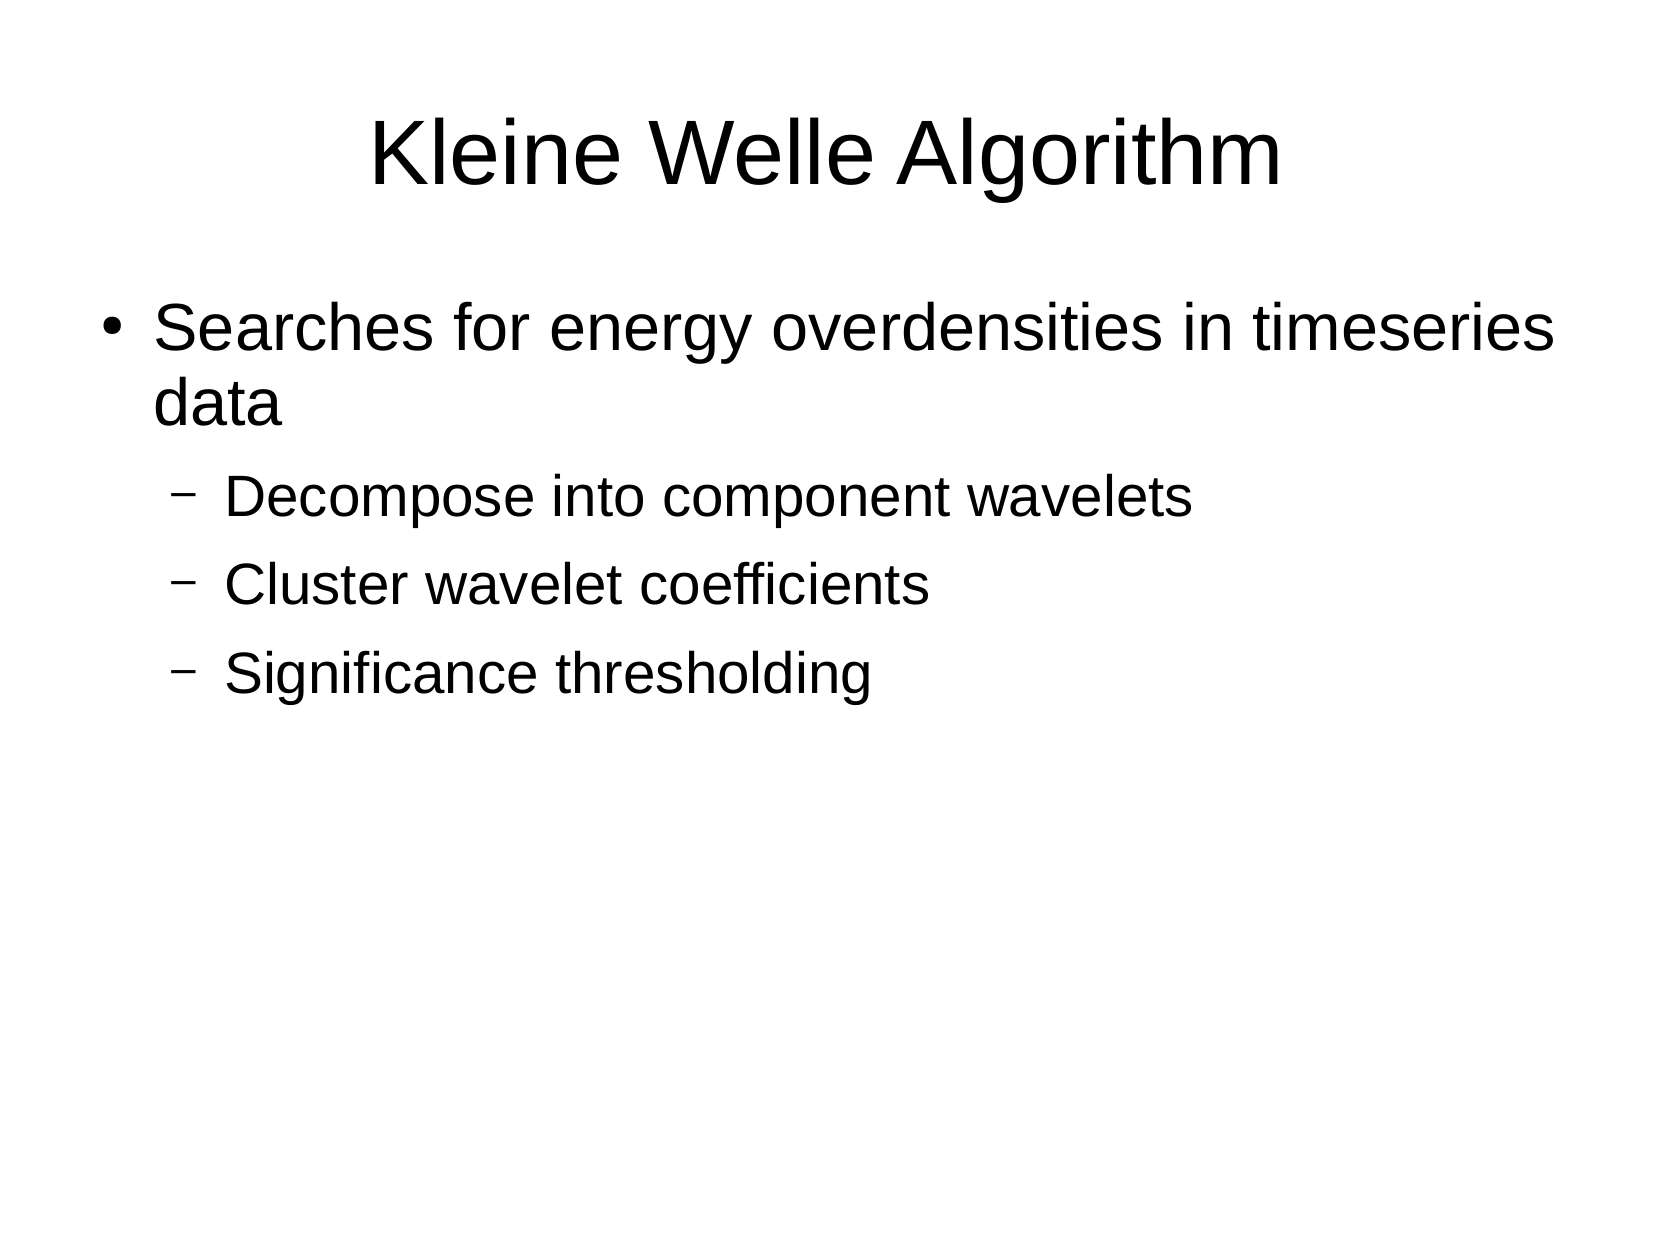

# Kleine Welle Algorithm
Searches for energy overdensities in timeseries data
Decompose into component wavelets
Cluster wavelet coefficients
Significance thresholding